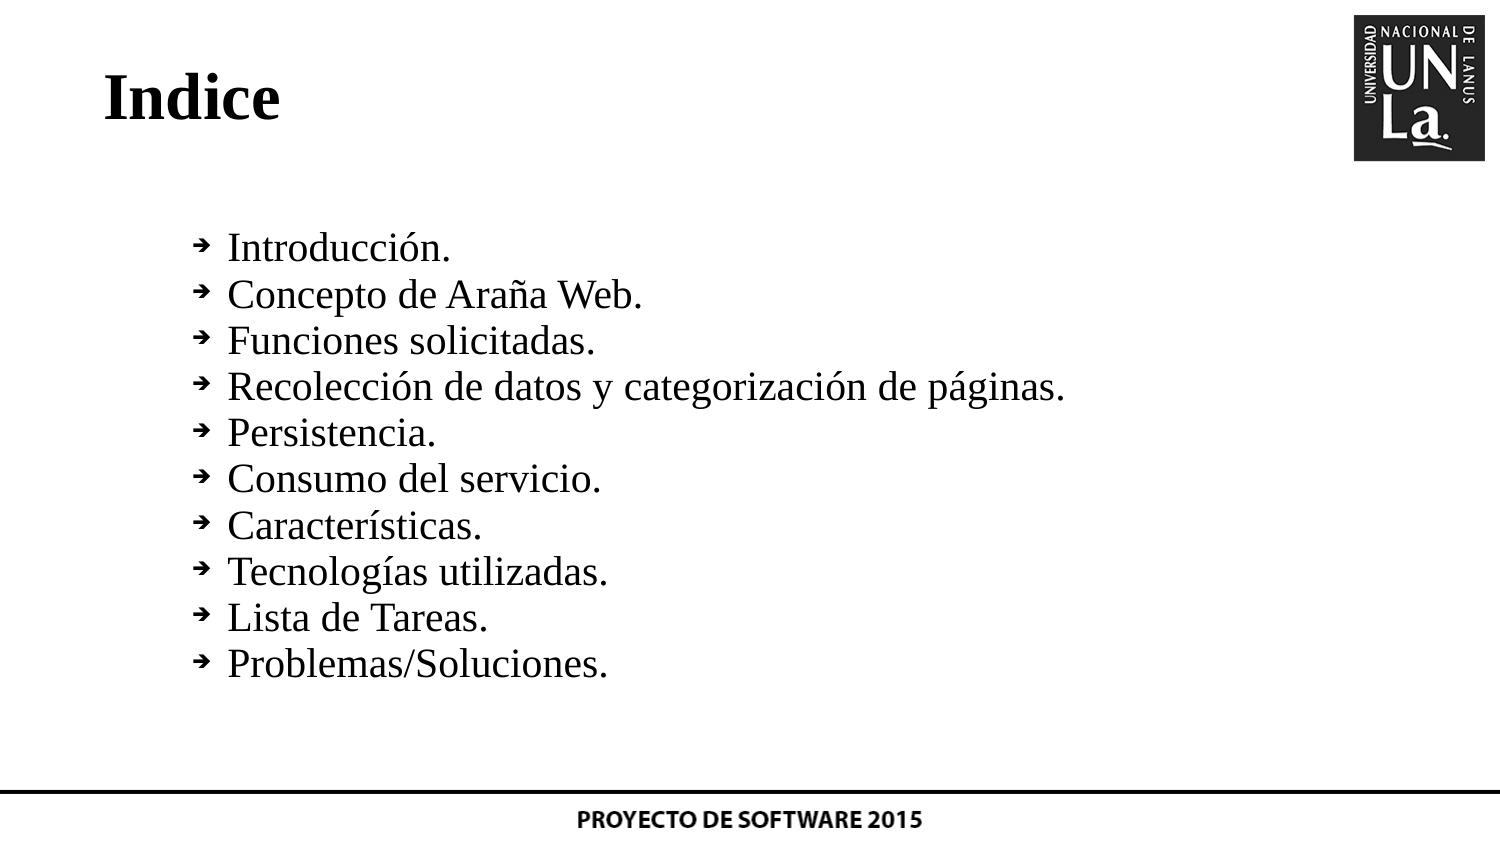

# Indice
Introducción.
Concepto de Araña Web.
Funciones solicitadas.
Recolección de datos y categorización de páginas.
Persistencia.
Consumo del servicio.
Características.
Tecnologías utilizadas.
Lista de Tareas.
Problemas/Soluciones.